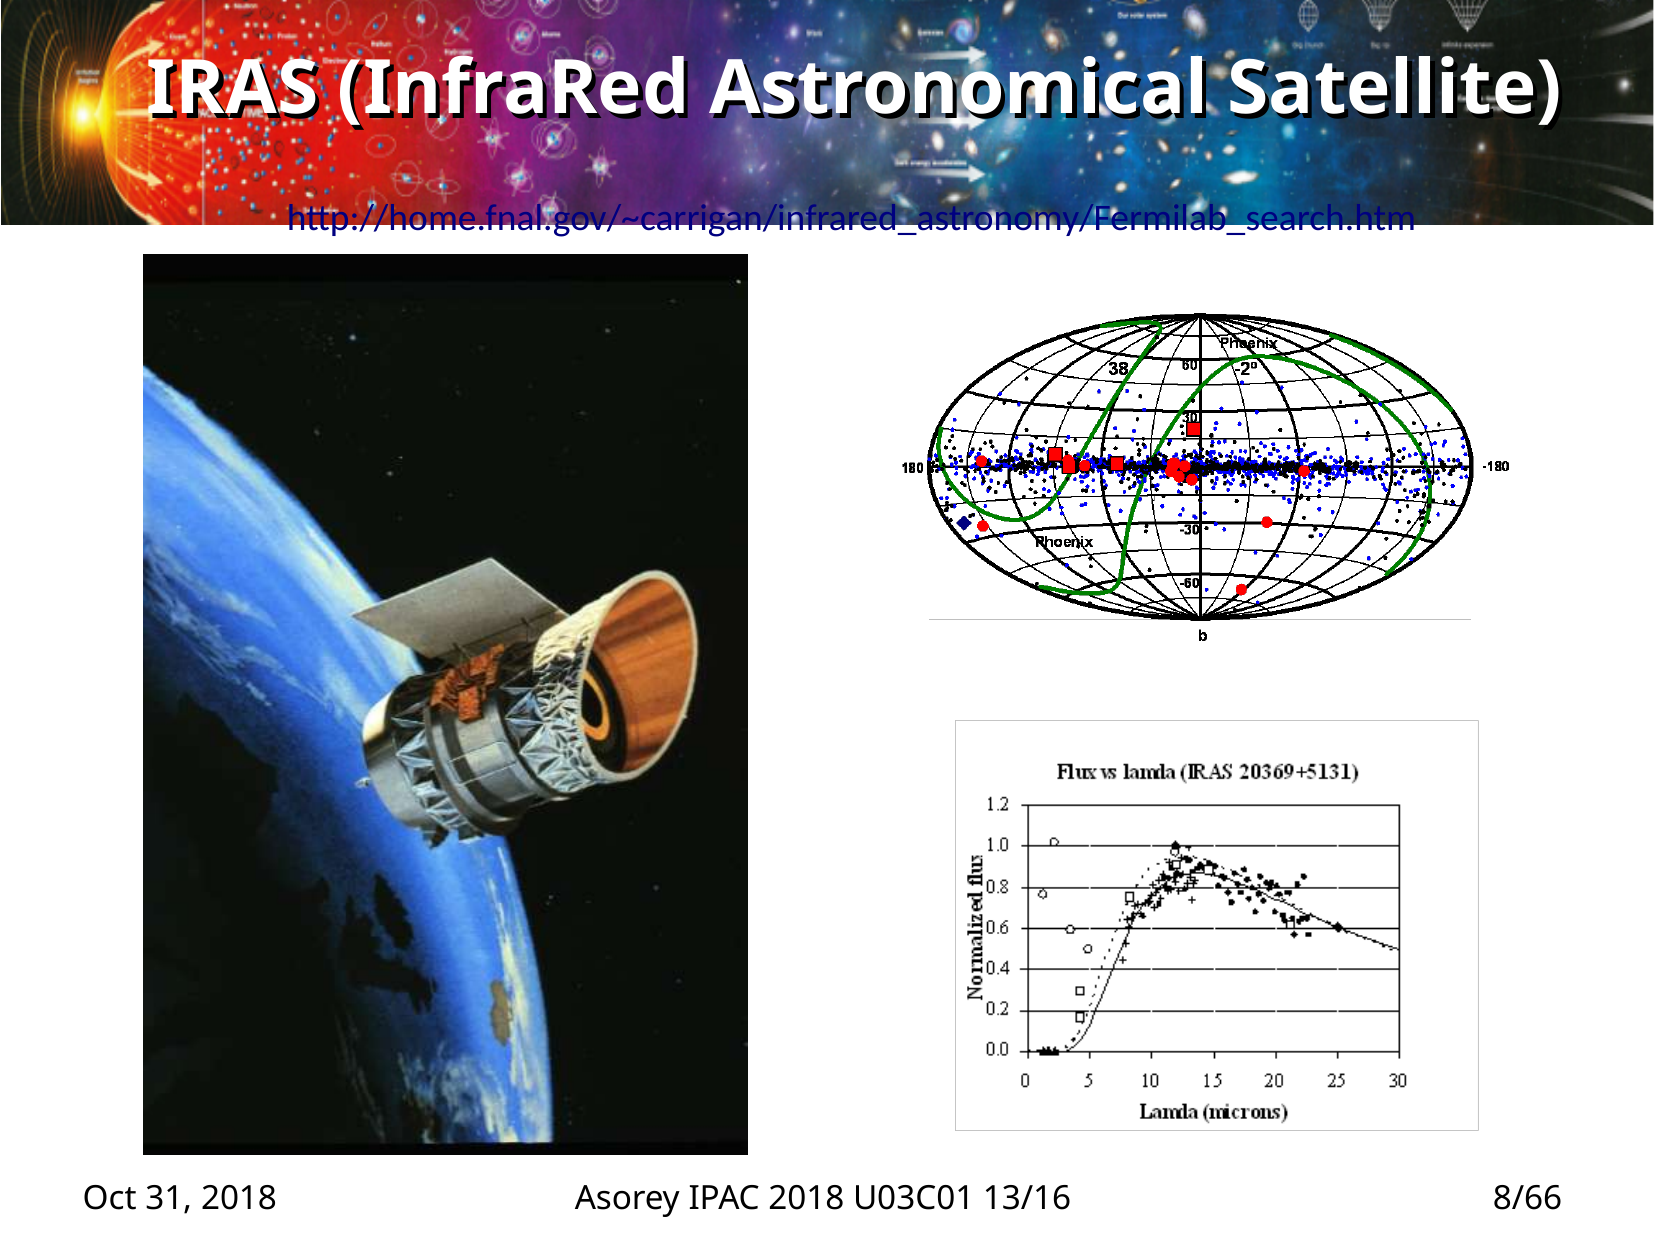

# IRAS (InfraRed Astronomical Satellite)
http://home.fnal.gov/~carrigan/infrared_astronomy/Fermilab_search.htm
Oct 31, 2018
Asorey IPAC 2018 U03C01 13/16
8